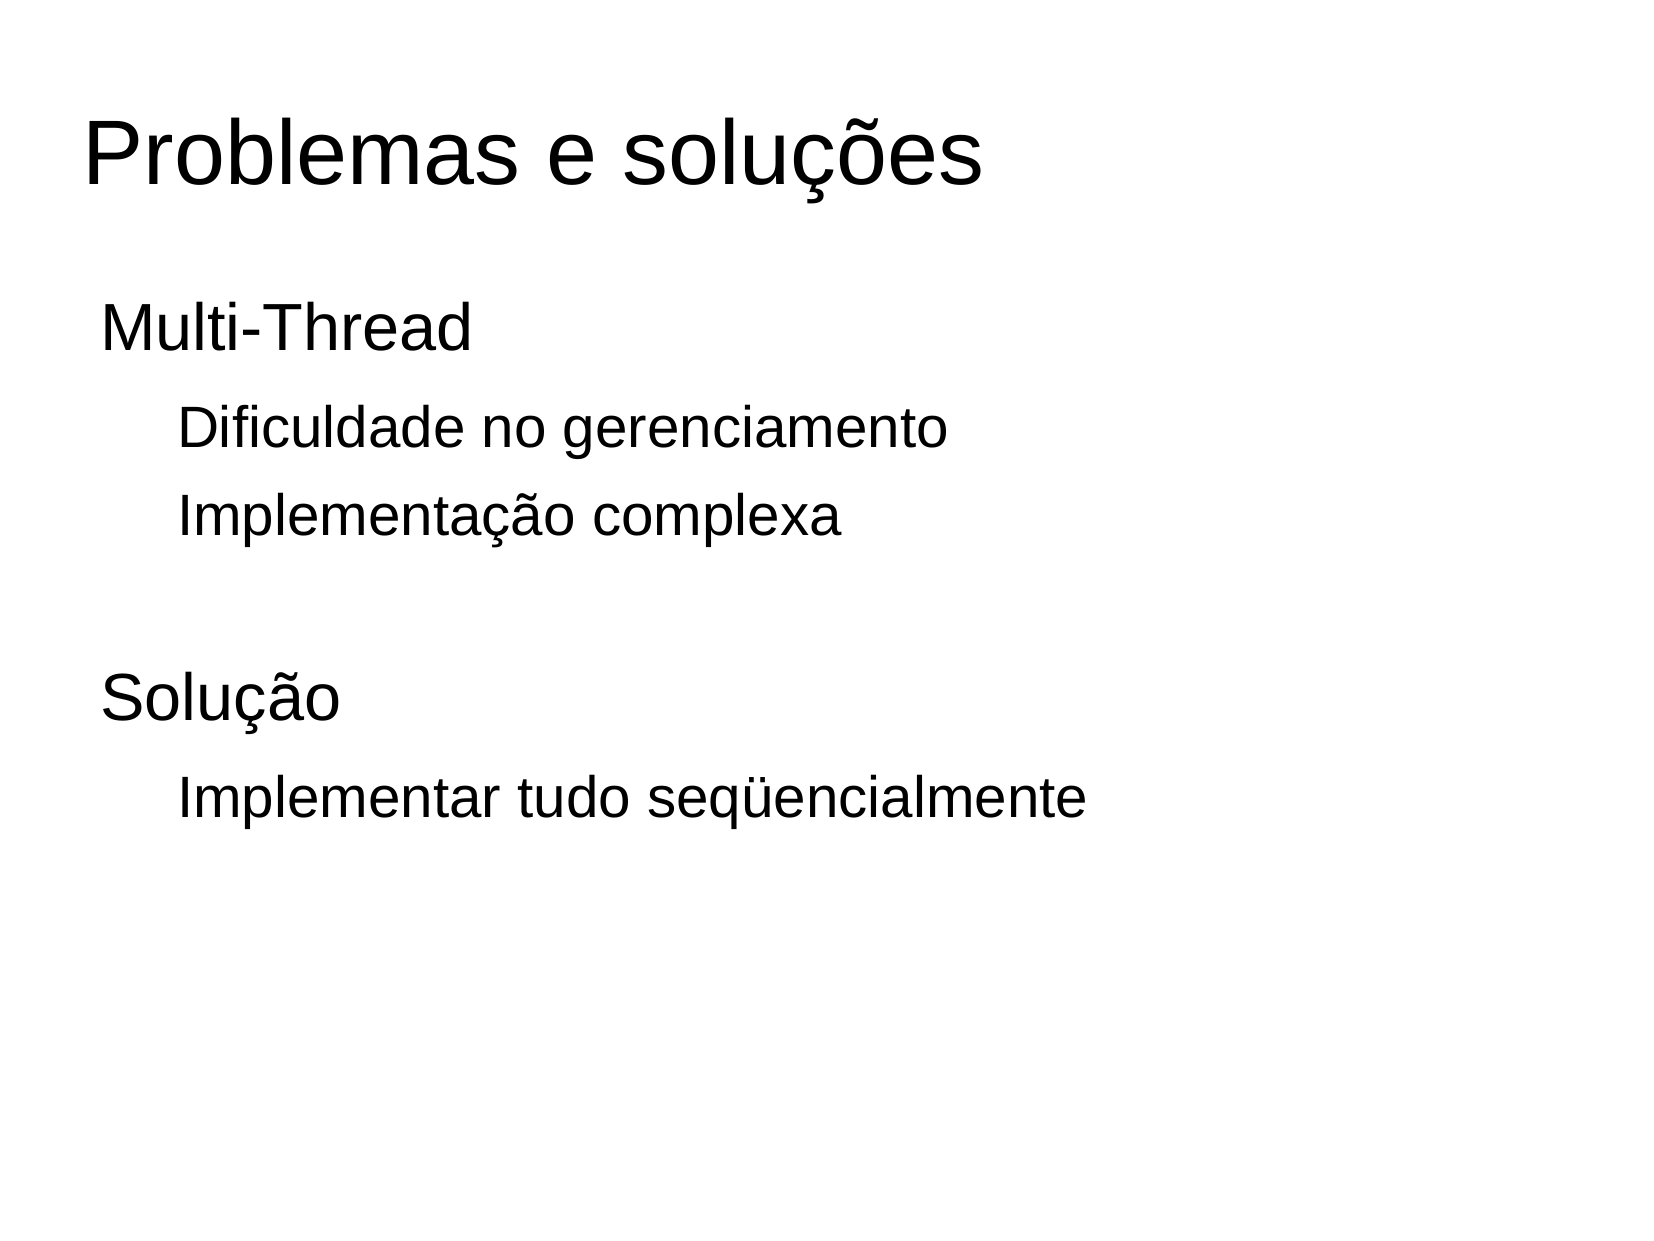

# Problemas e soluções
Multi-Thread
Dificuldade no gerenciamento
Implementação complexa
Solução
Implementar tudo seqüencialmente